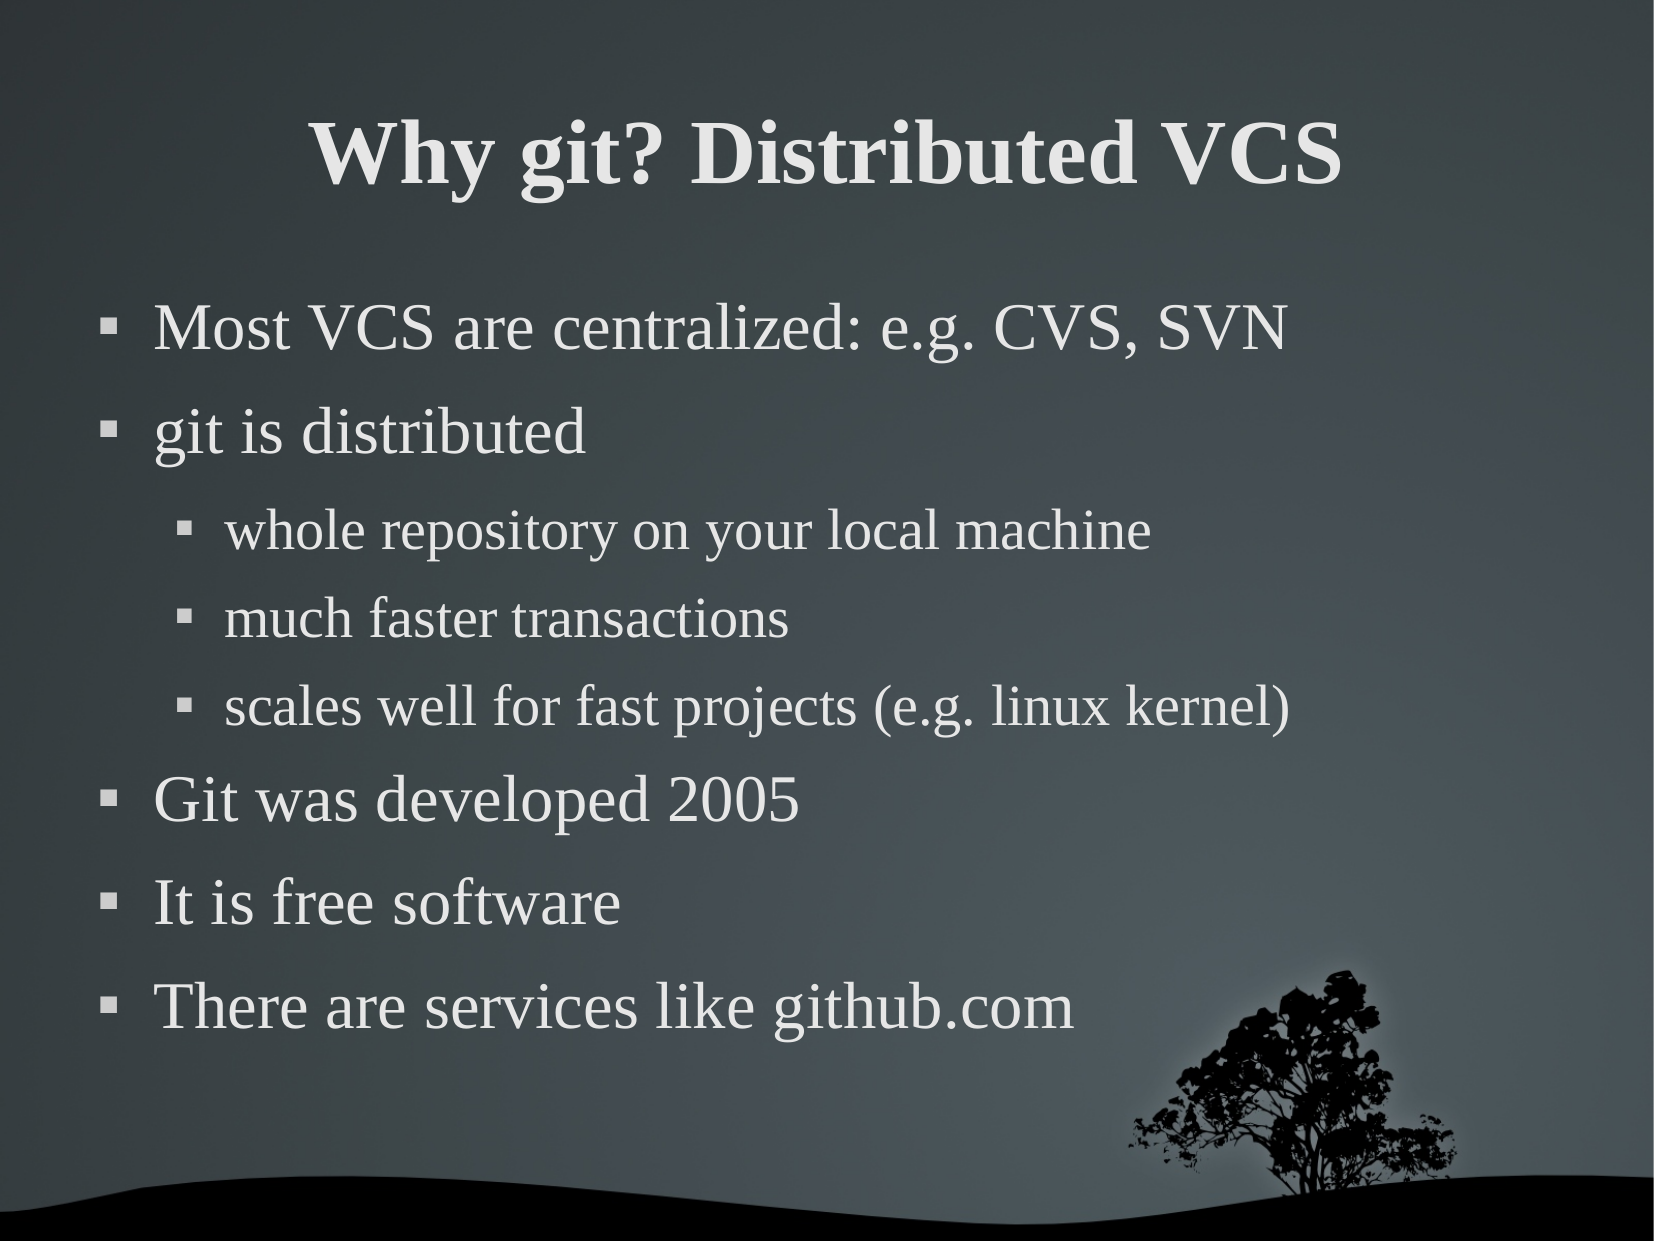

# Why git? Distributed VCS
Most VCS are centralized: e.g. CVS, SVN
git is distributed
whole repository on your local machine
much faster transactions
scales well for fast projects (e.g. linux kernel)
Git was developed 2005
It is free software
There are services like github.com